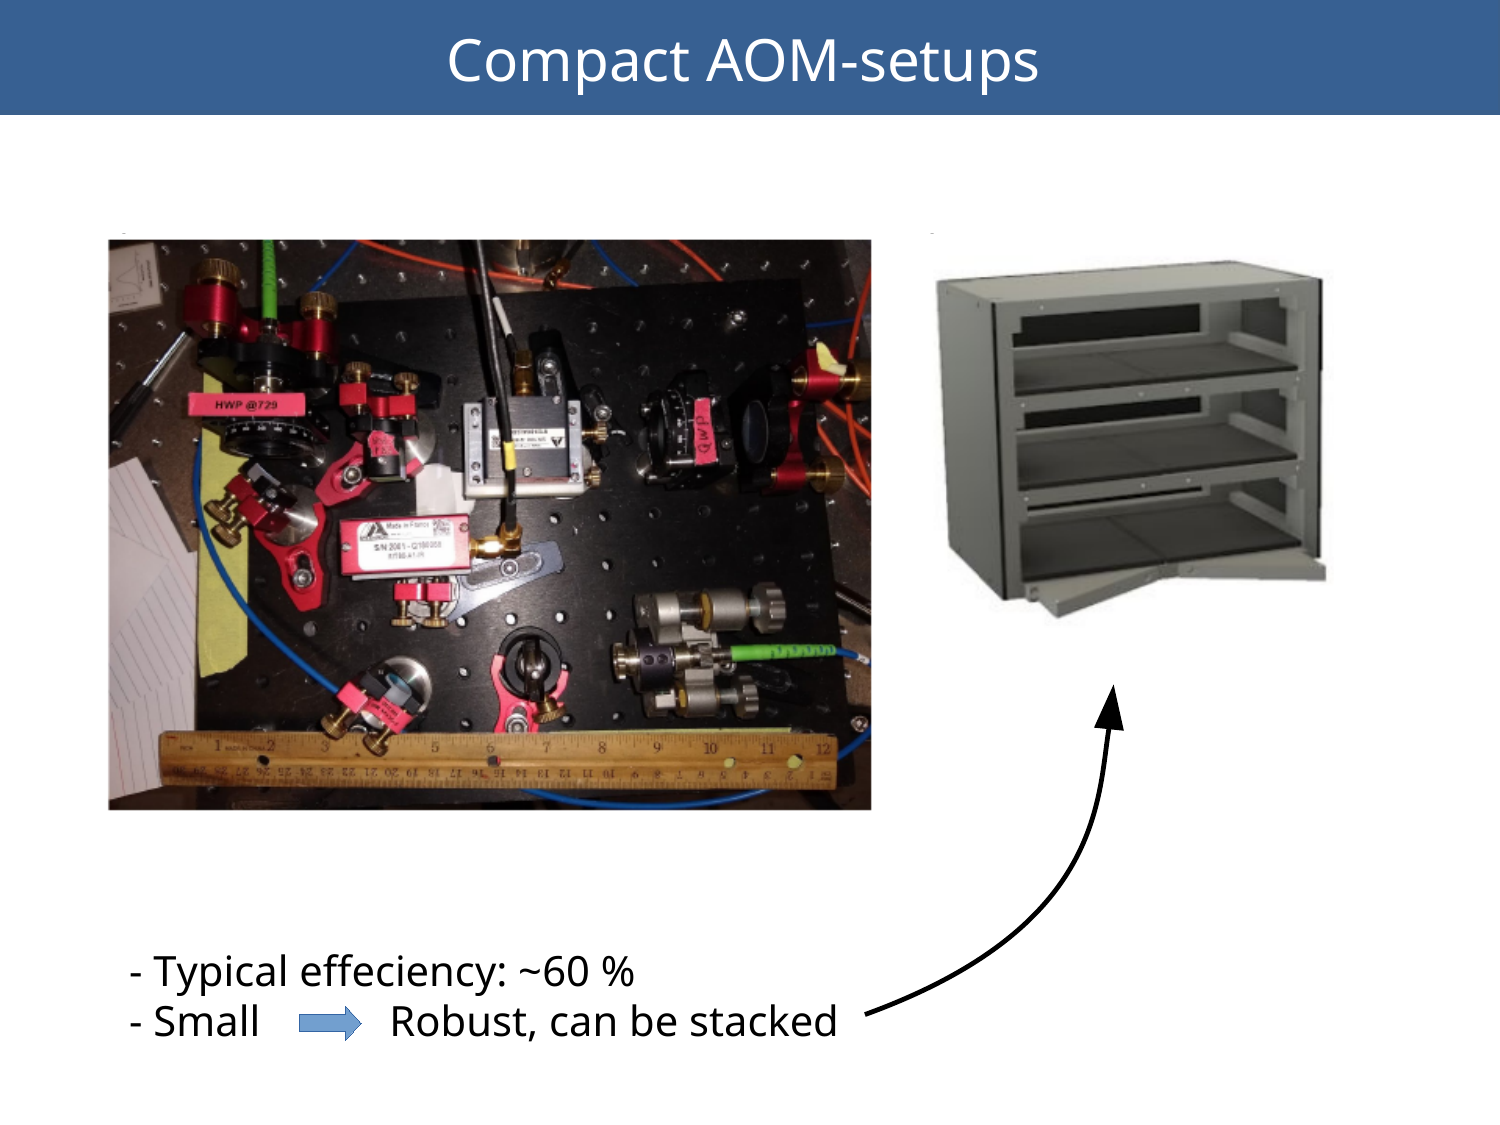

Compact AOM-setups
- Typical effeciency: ~60 %
- Small Robust, can be stacked